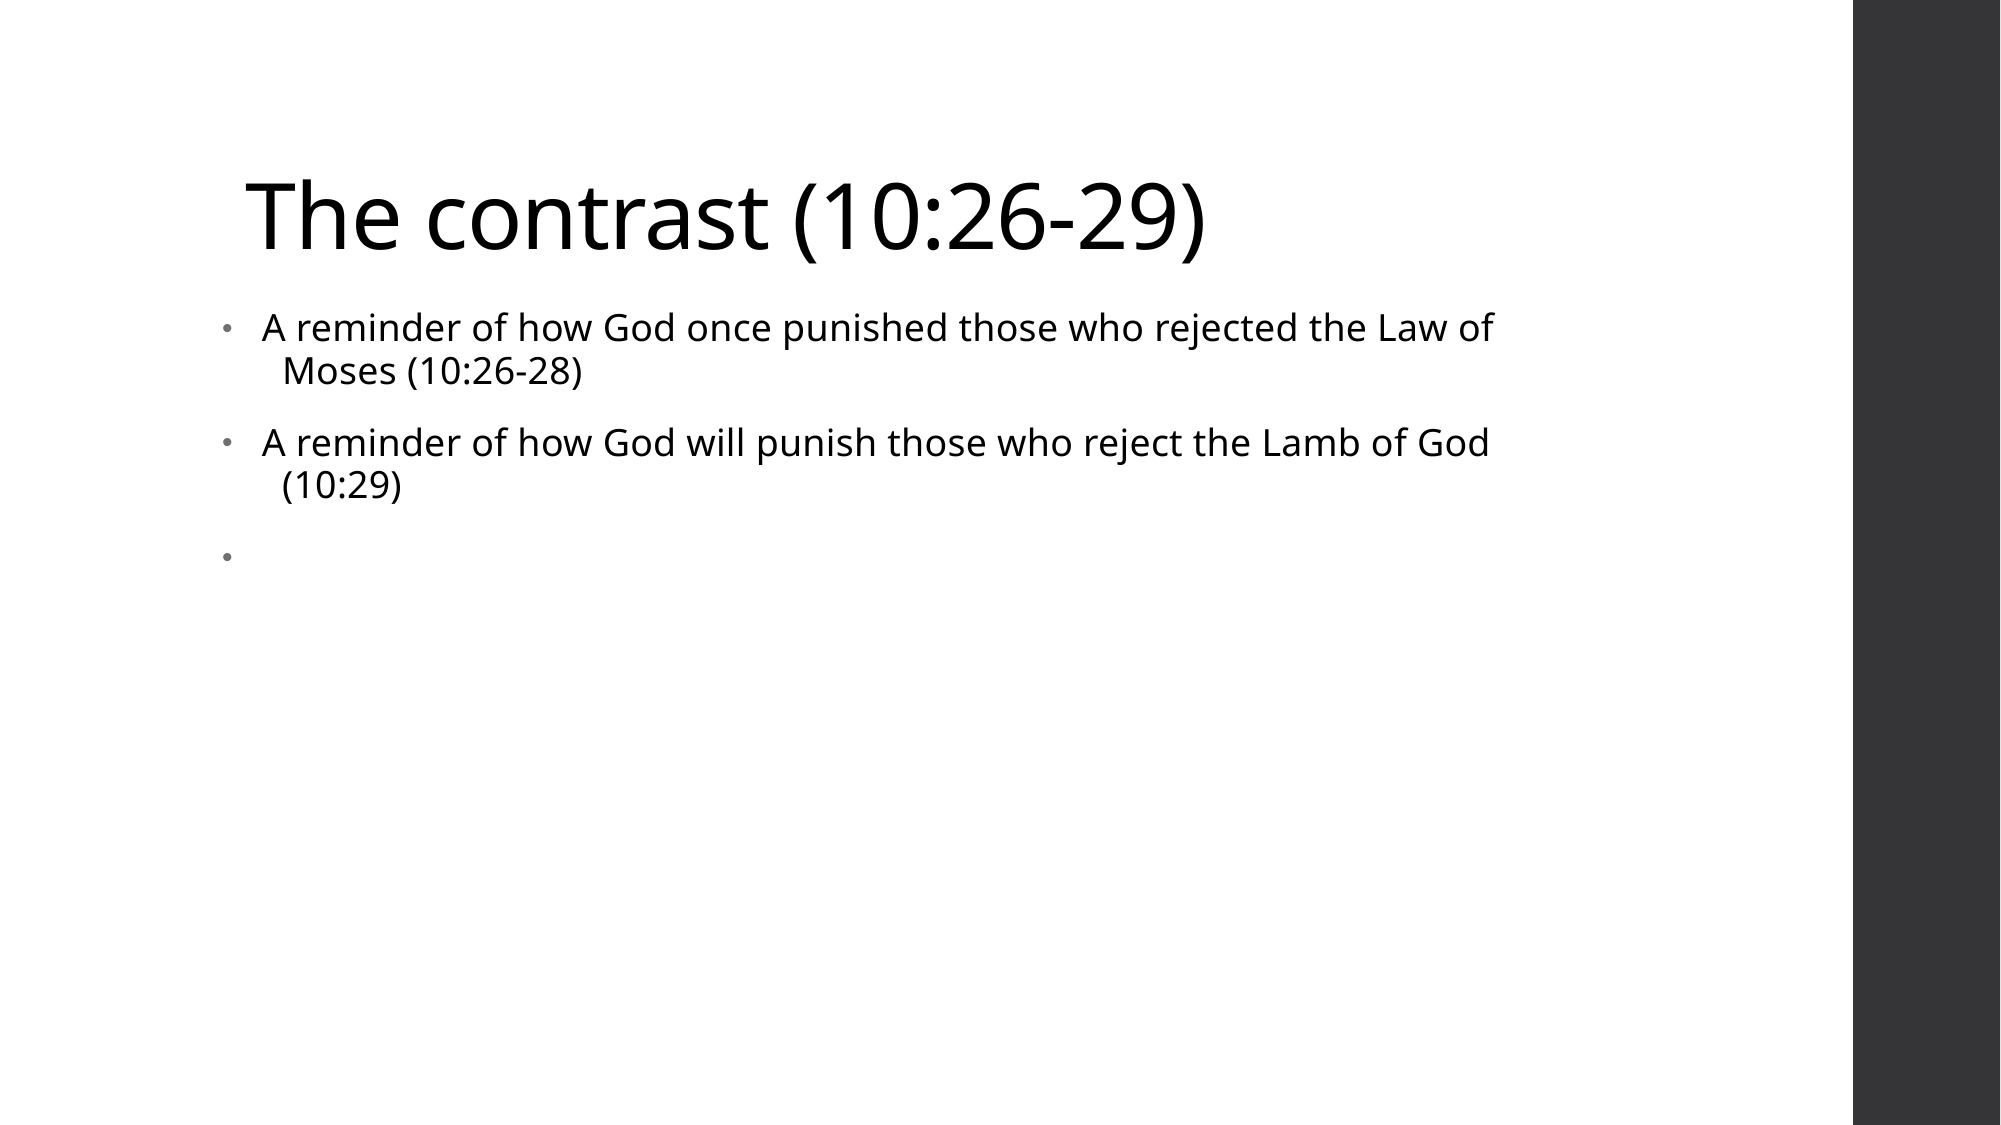

# The contrast (10:26-29)
 A reminder of how God once punished those who rejected the Law of Moses (10:26-28)
 A reminder of how God will punish those who reject the Lamb of God (10:29)